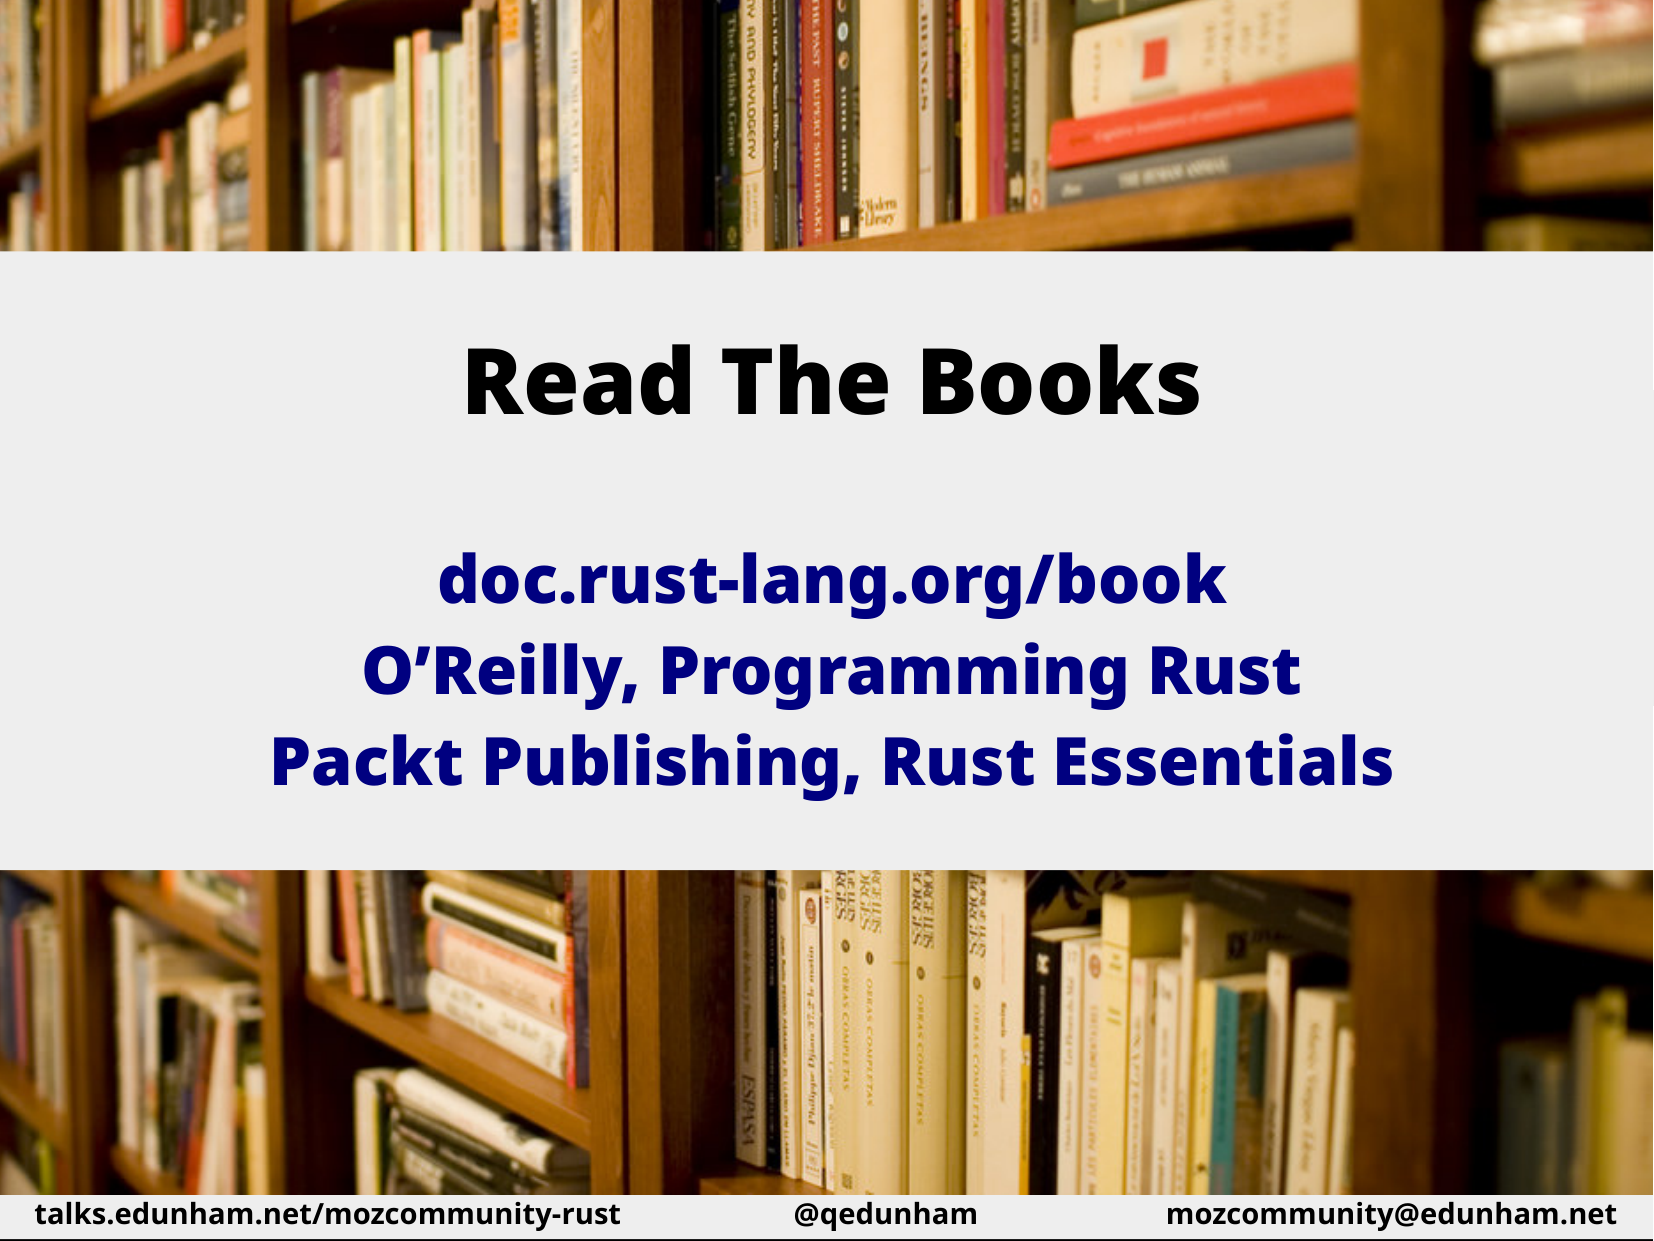

# Read The Books doc.rust-lang.org/book O’Reilly, Programming Rust Packt Publishing, Rust Essentials